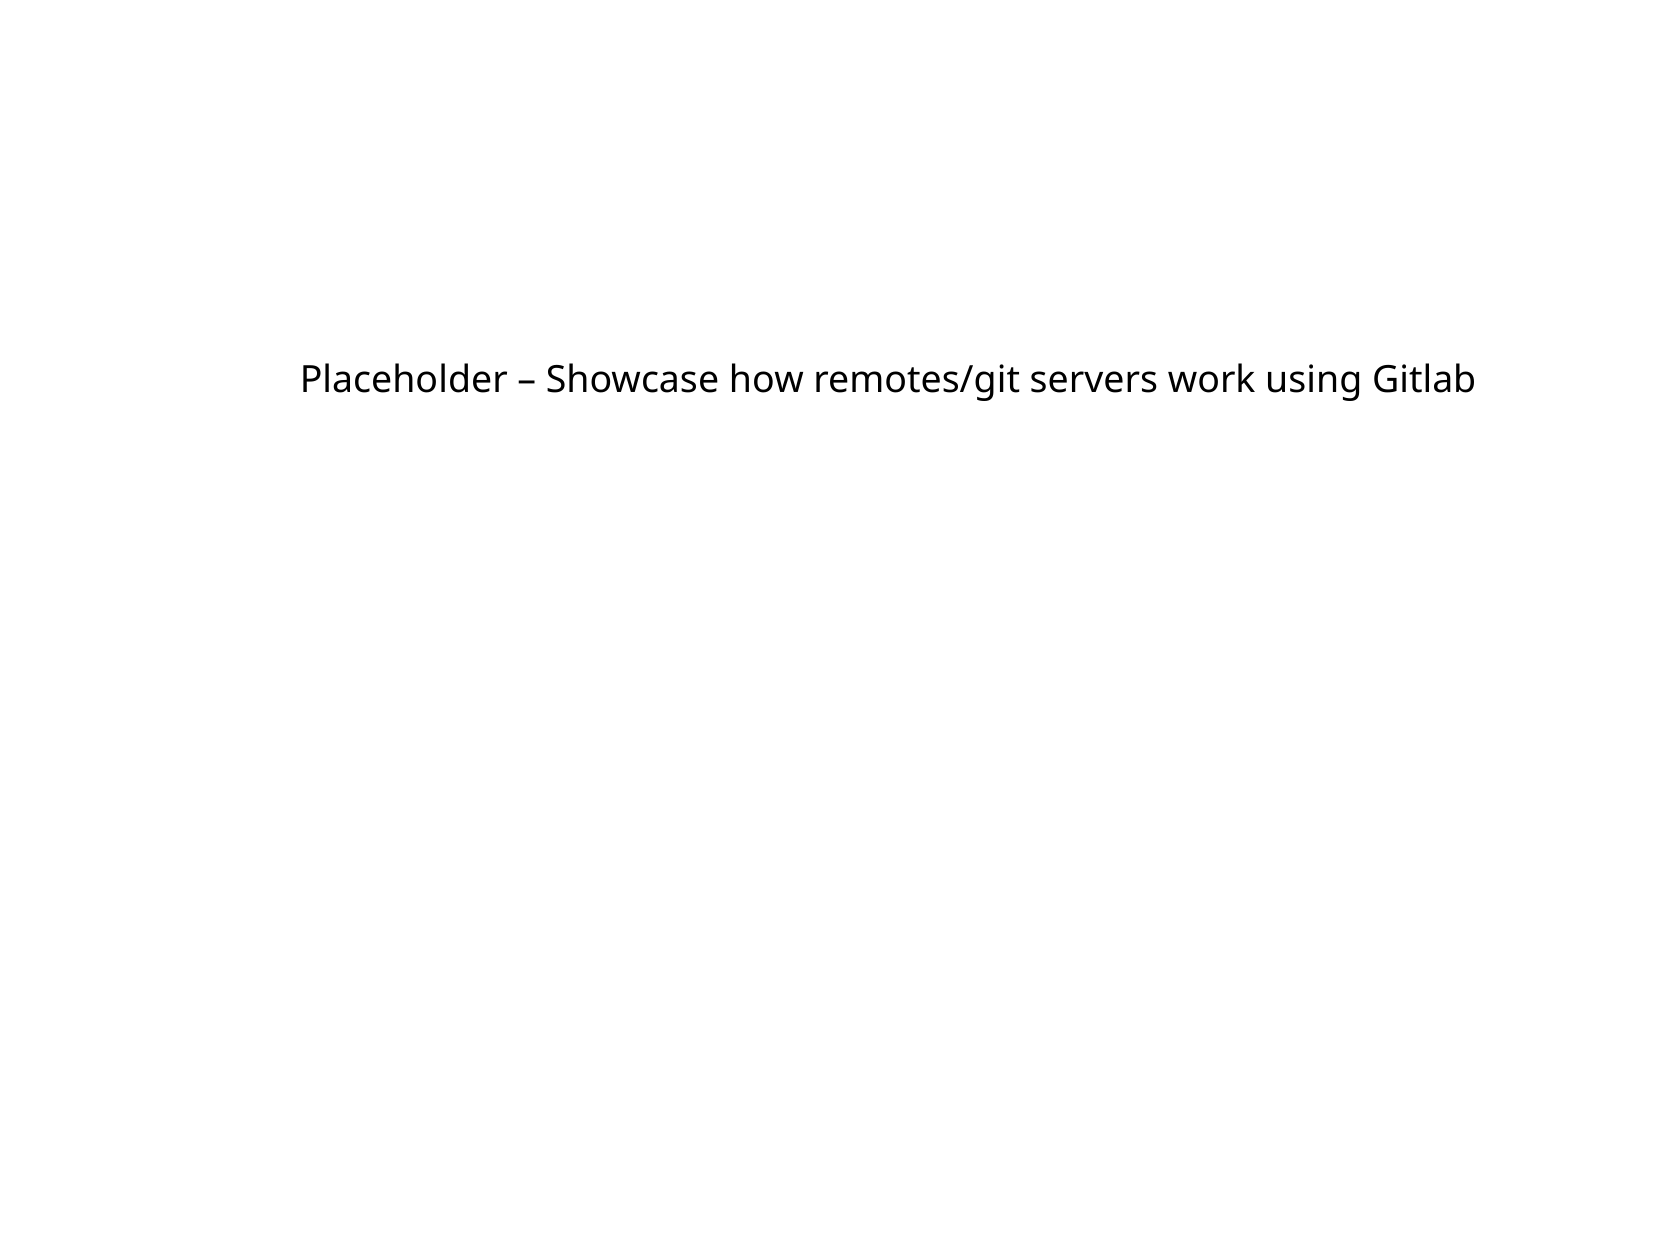

Placeholder – Showcase how remotes/git servers work using Gitlab